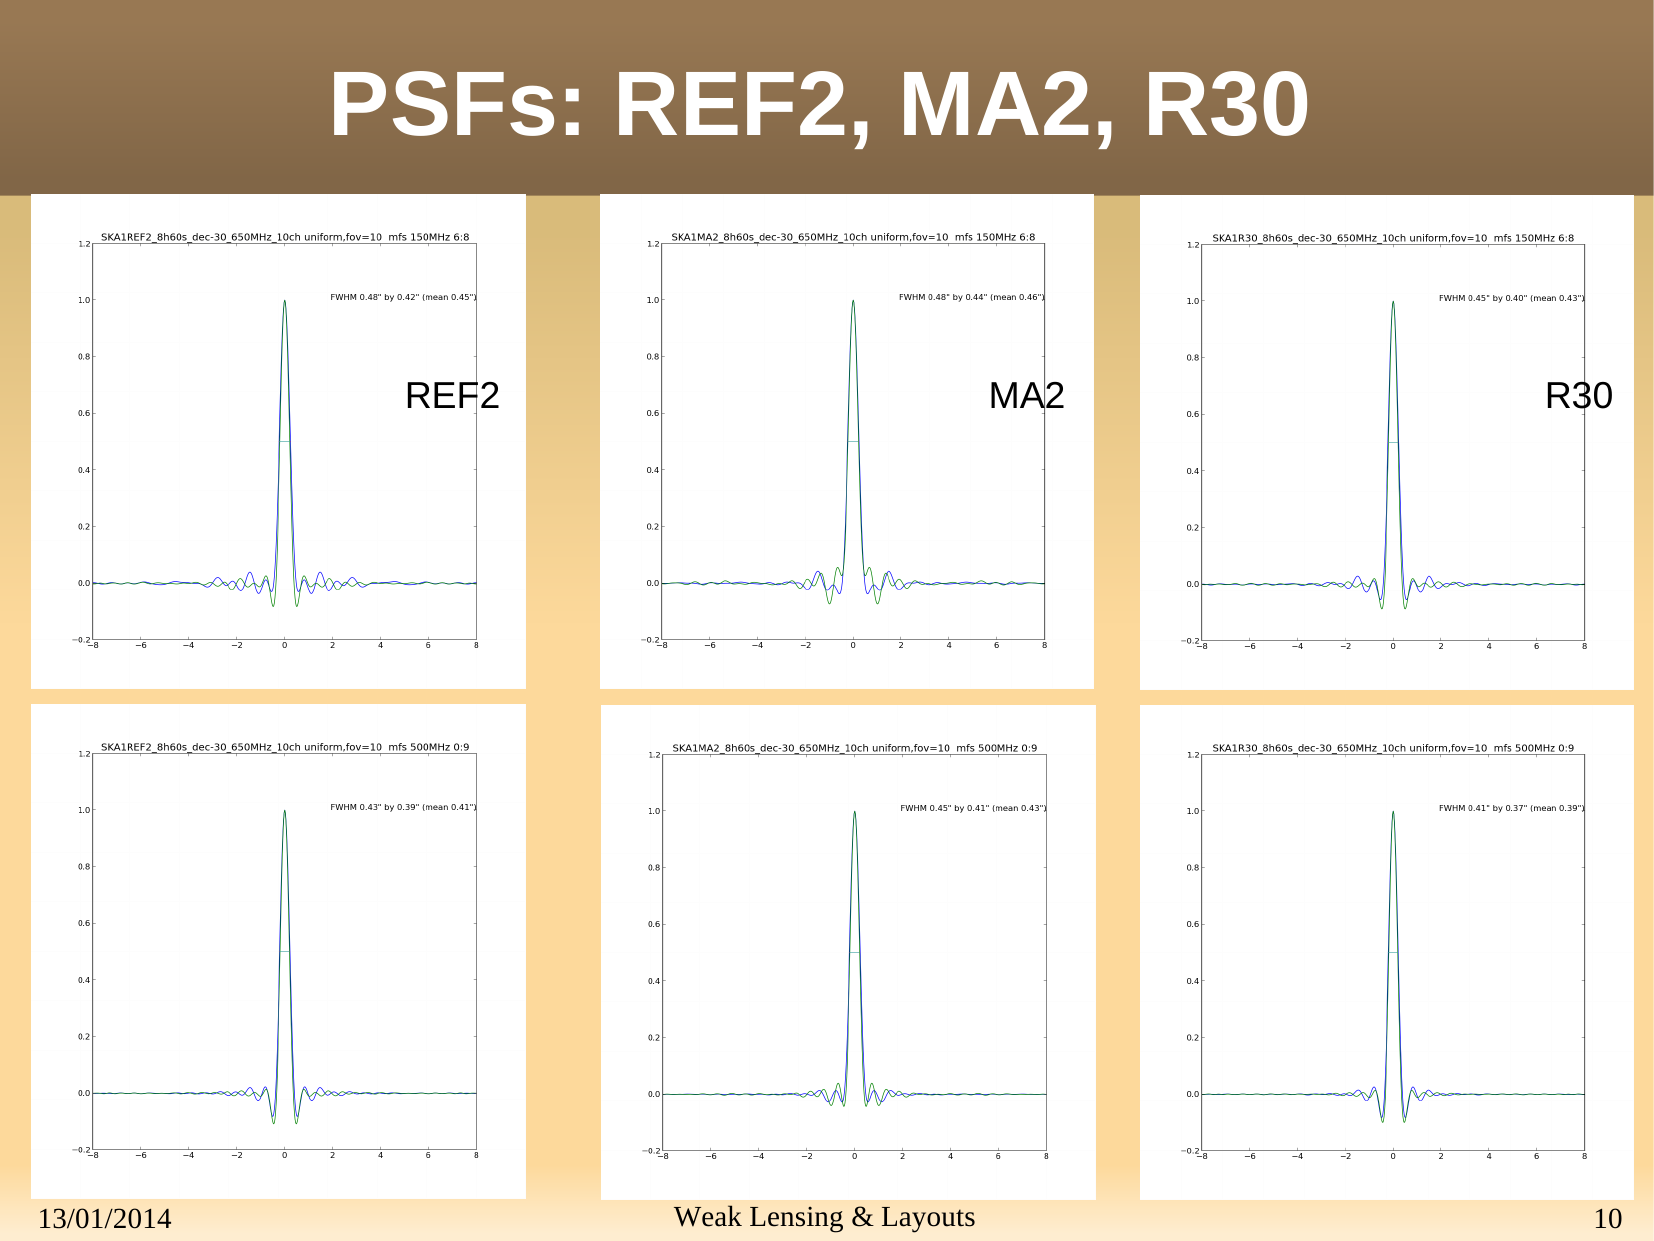

# PSFs: REF2, MA2, R30
REF2
MA2
R30
Weak Lensing & Layouts
13/01/2014
10